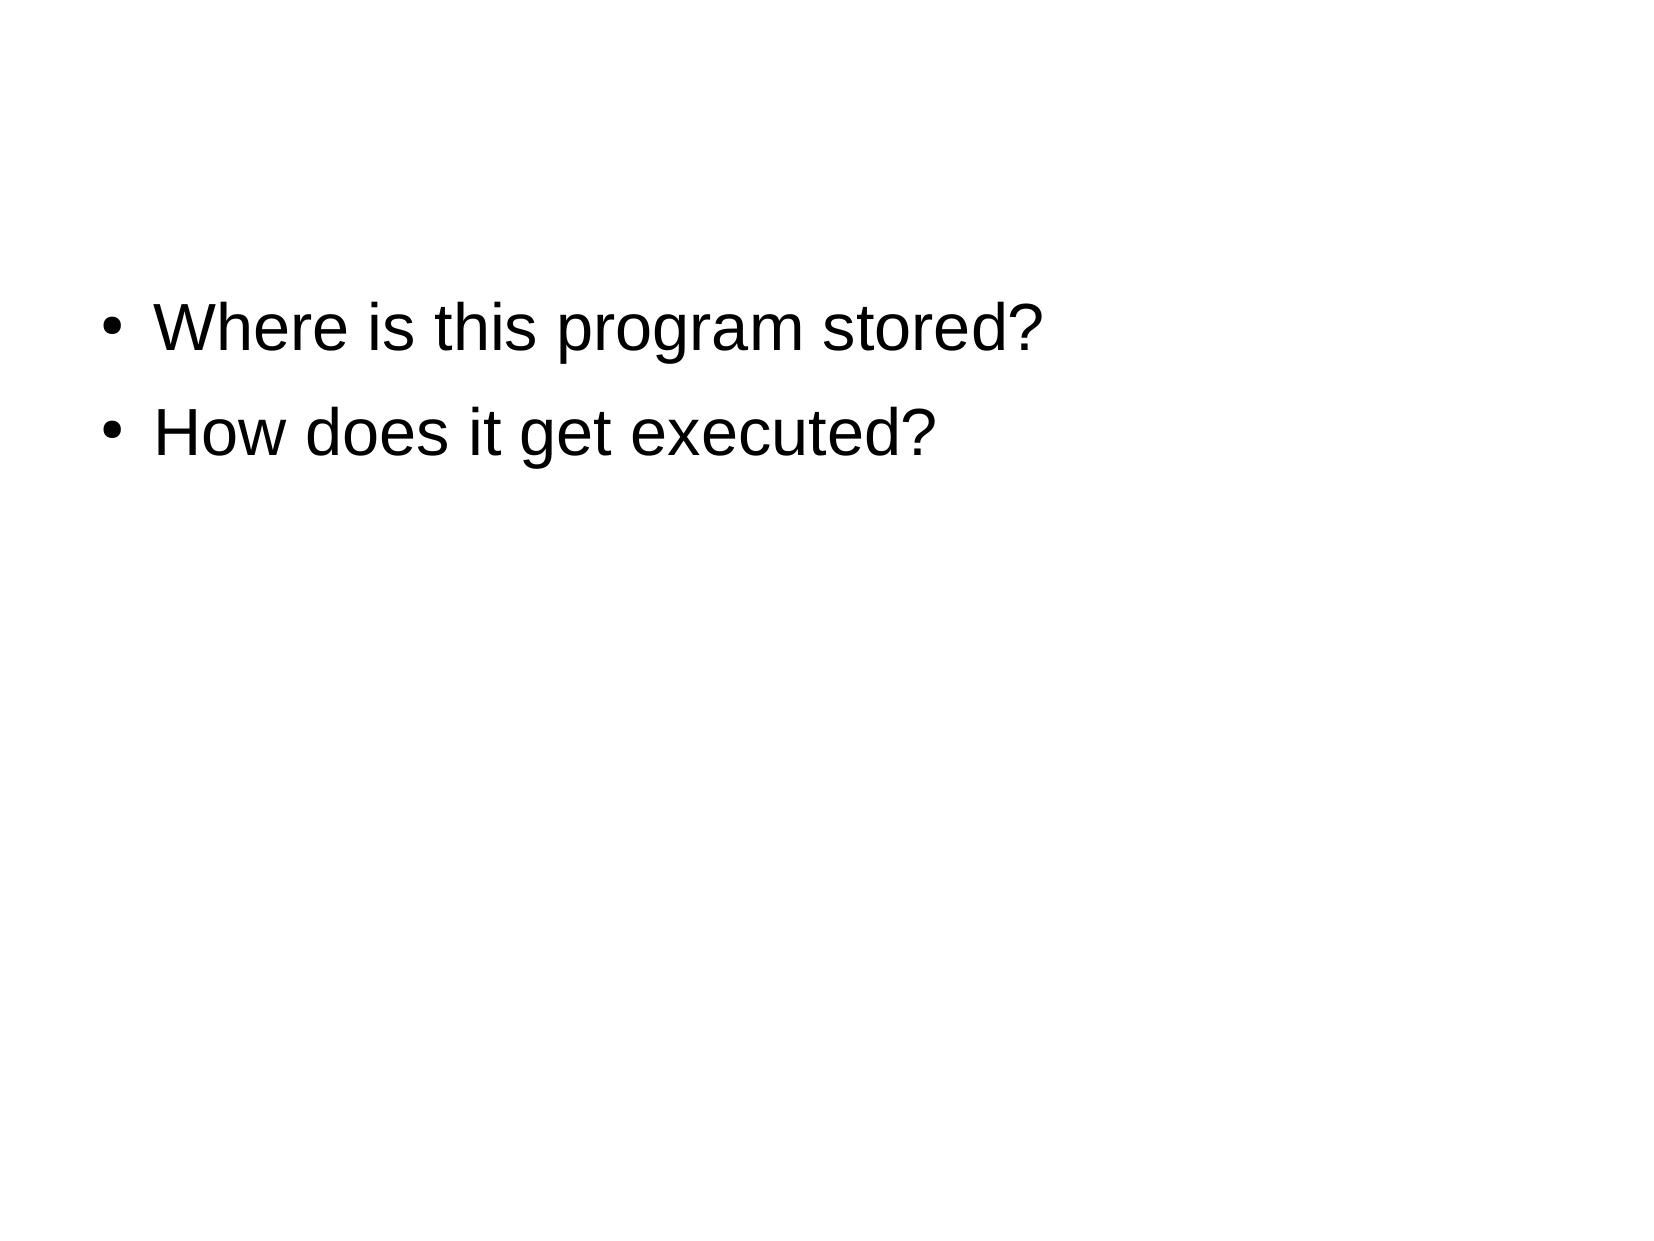

#
Where is this program stored?
How does it get executed?